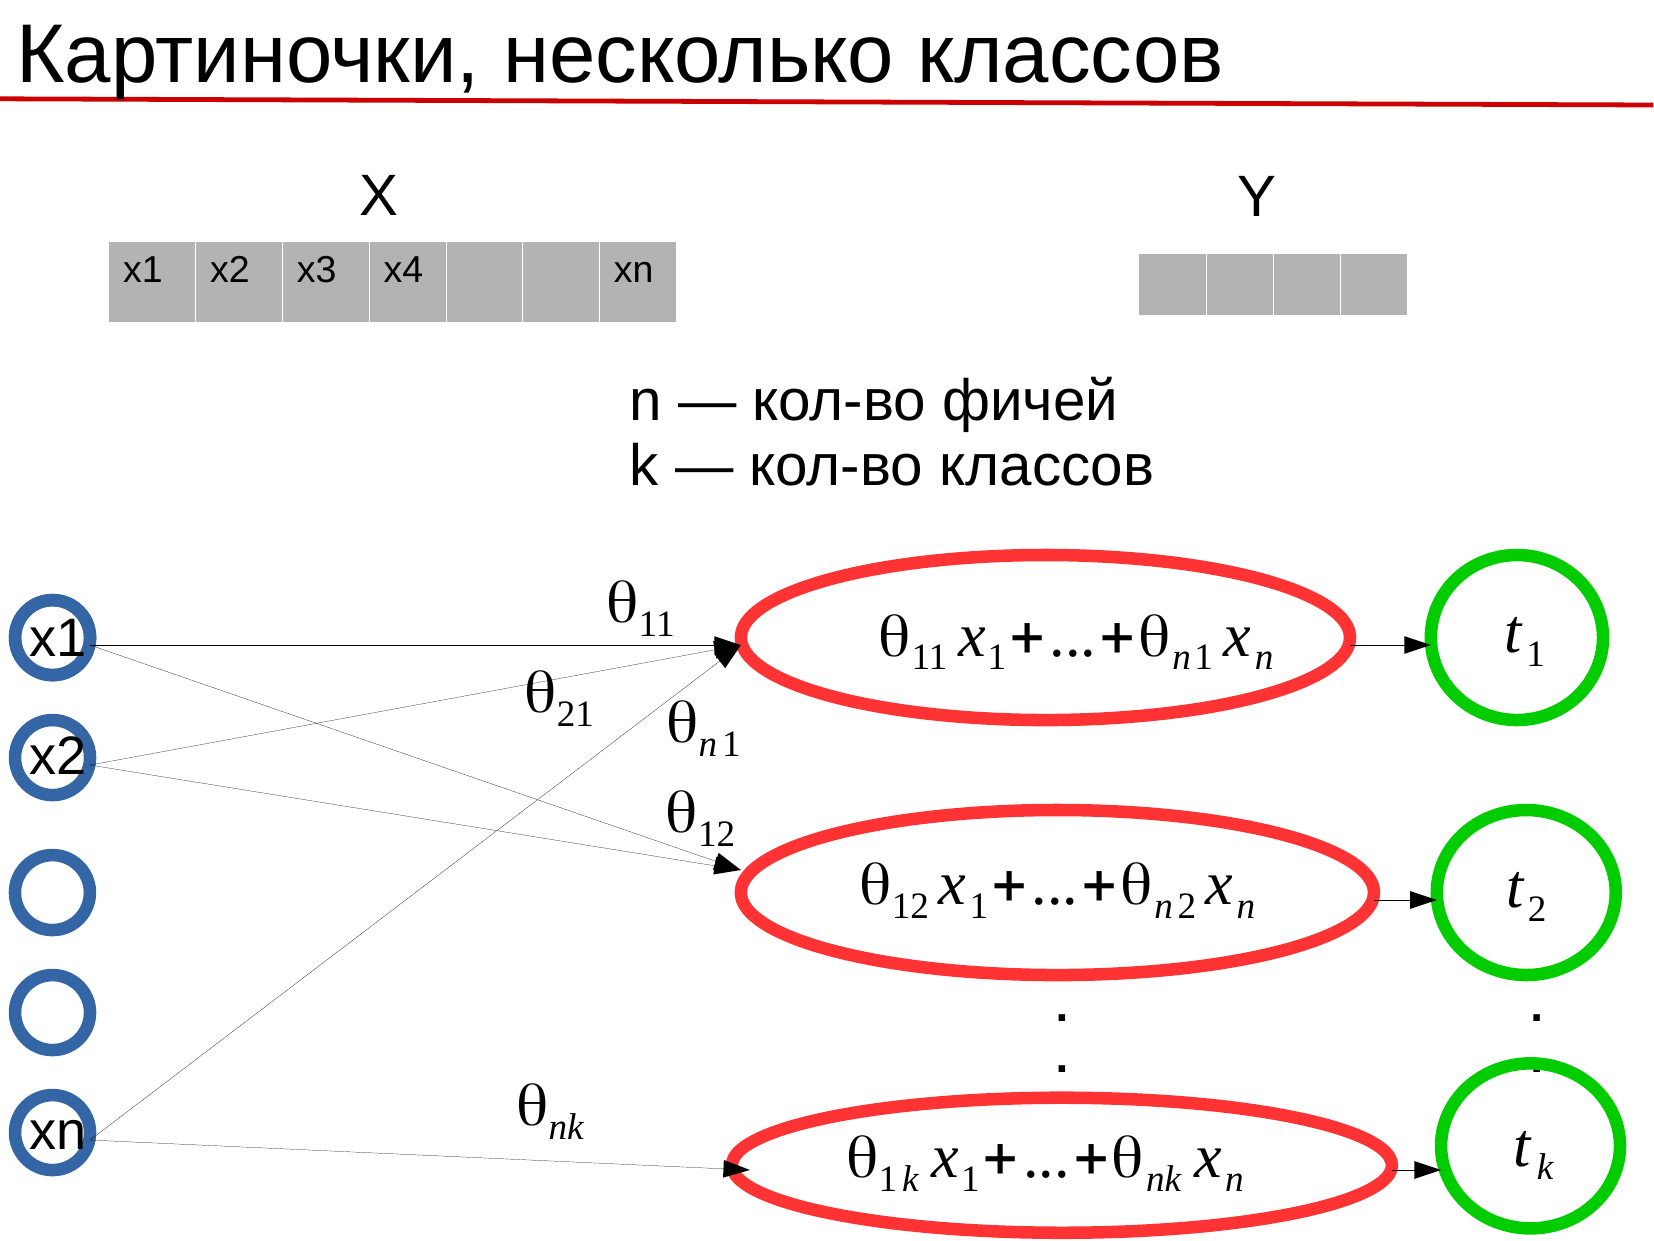

Картиночки, несколько классов
X
Y
| x1 | x2 | x3 | x4 | | | xn |
| --- | --- | --- | --- | --- | --- | --- |
| | | | |
| --- | --- | --- | --- |
n — кол-во фичей
k — кол-во классов
x1
x2
.
.
.
.
xn